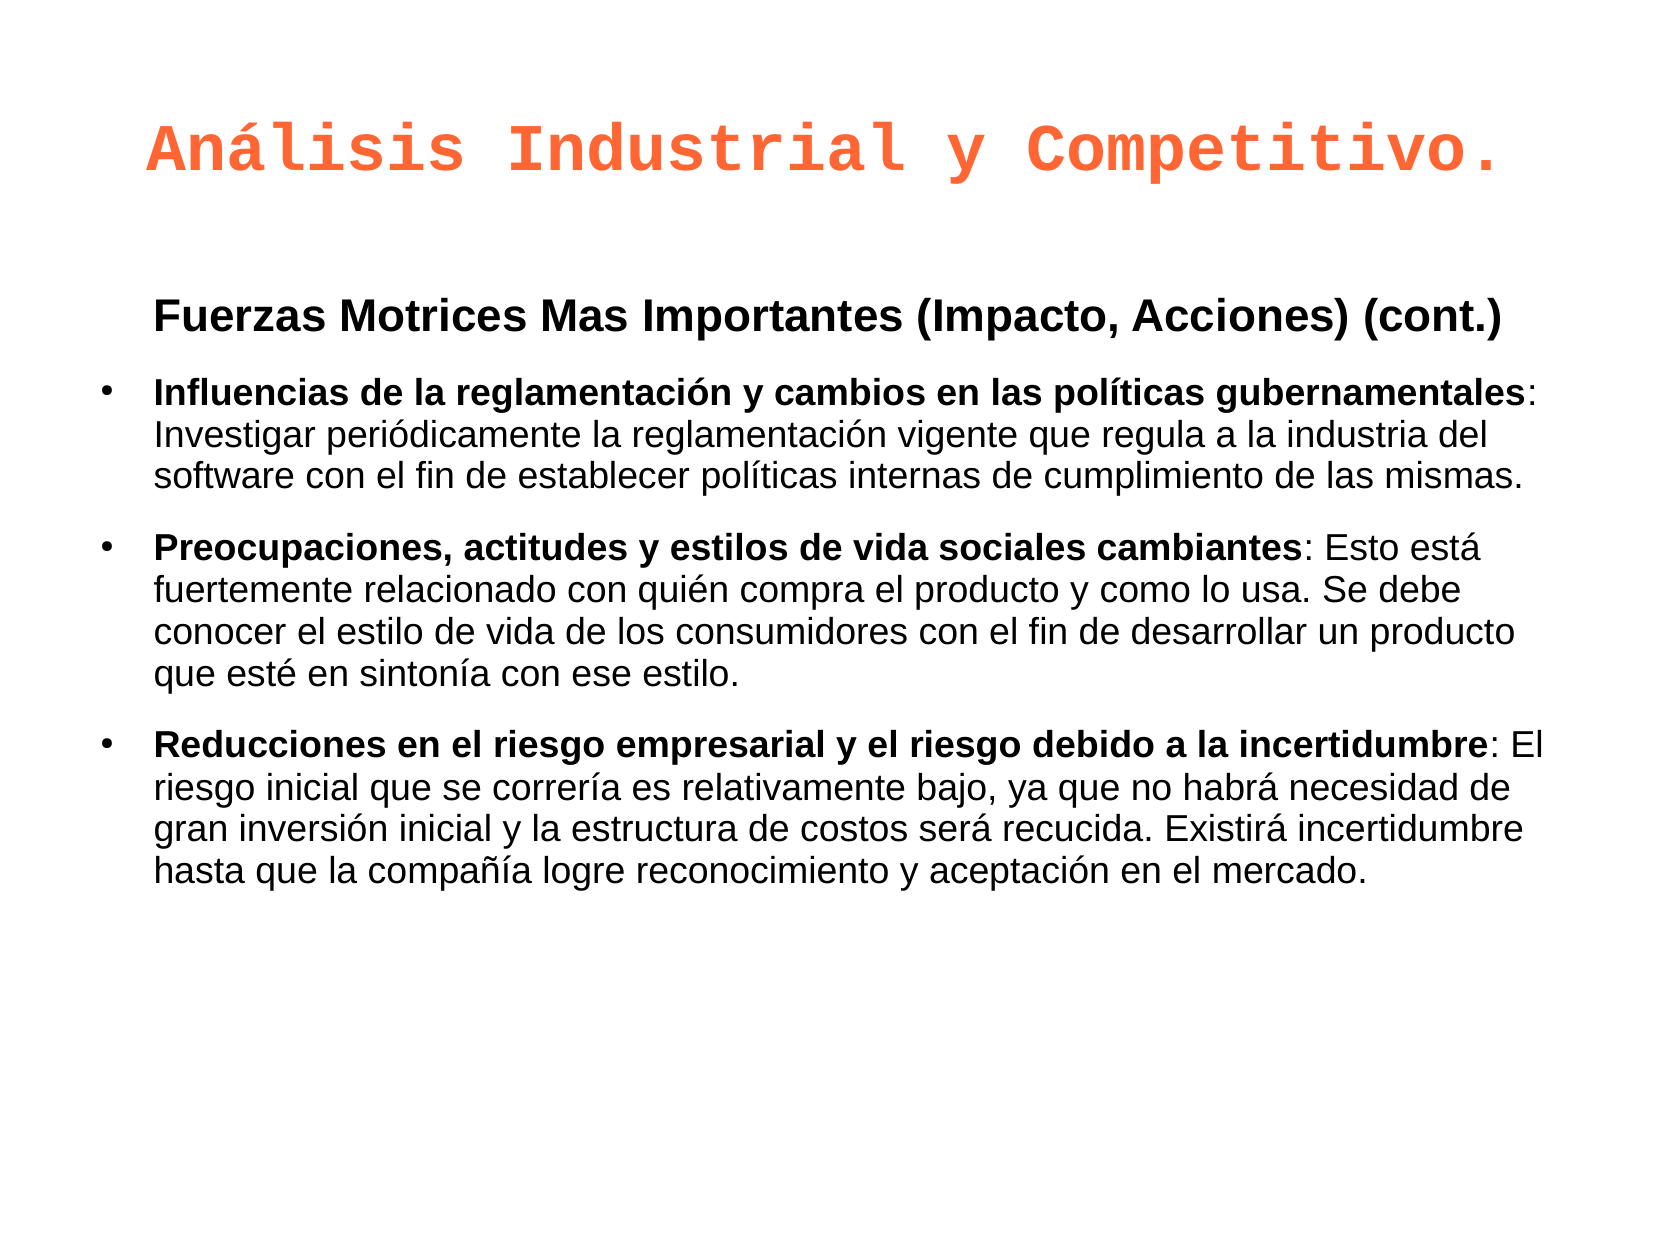

# Análisis Industrial y Competitivo.
Fuerzas Motrices Mas Importantes (Impacto, Acciones) (cont.)
Influencias de la reglamentación y cambios en las políticas gubernamentales: Investigar periódicamente la reglamentación vigente que regula a la industria del software con el fin de establecer políticas internas de cumplimiento de las mismas.
Preocupaciones, actitudes y estilos de vida sociales cambiantes: Esto está fuertemente relacionado con quién compra el producto y como lo usa. Se debe conocer el estilo de vida de los consumidores con el fin de desarrollar un producto que esté en sintonía con ese estilo.
Reducciones en el riesgo empresarial y el riesgo debido a la incertidumbre: El riesgo inicial que se correría es relativamente bajo, ya que no habrá necesidad de gran inversión inicial y la estructura de costos será recucida. Existirá incertidumbre hasta que la compañía logre reconocimiento y aceptación en el mercado.